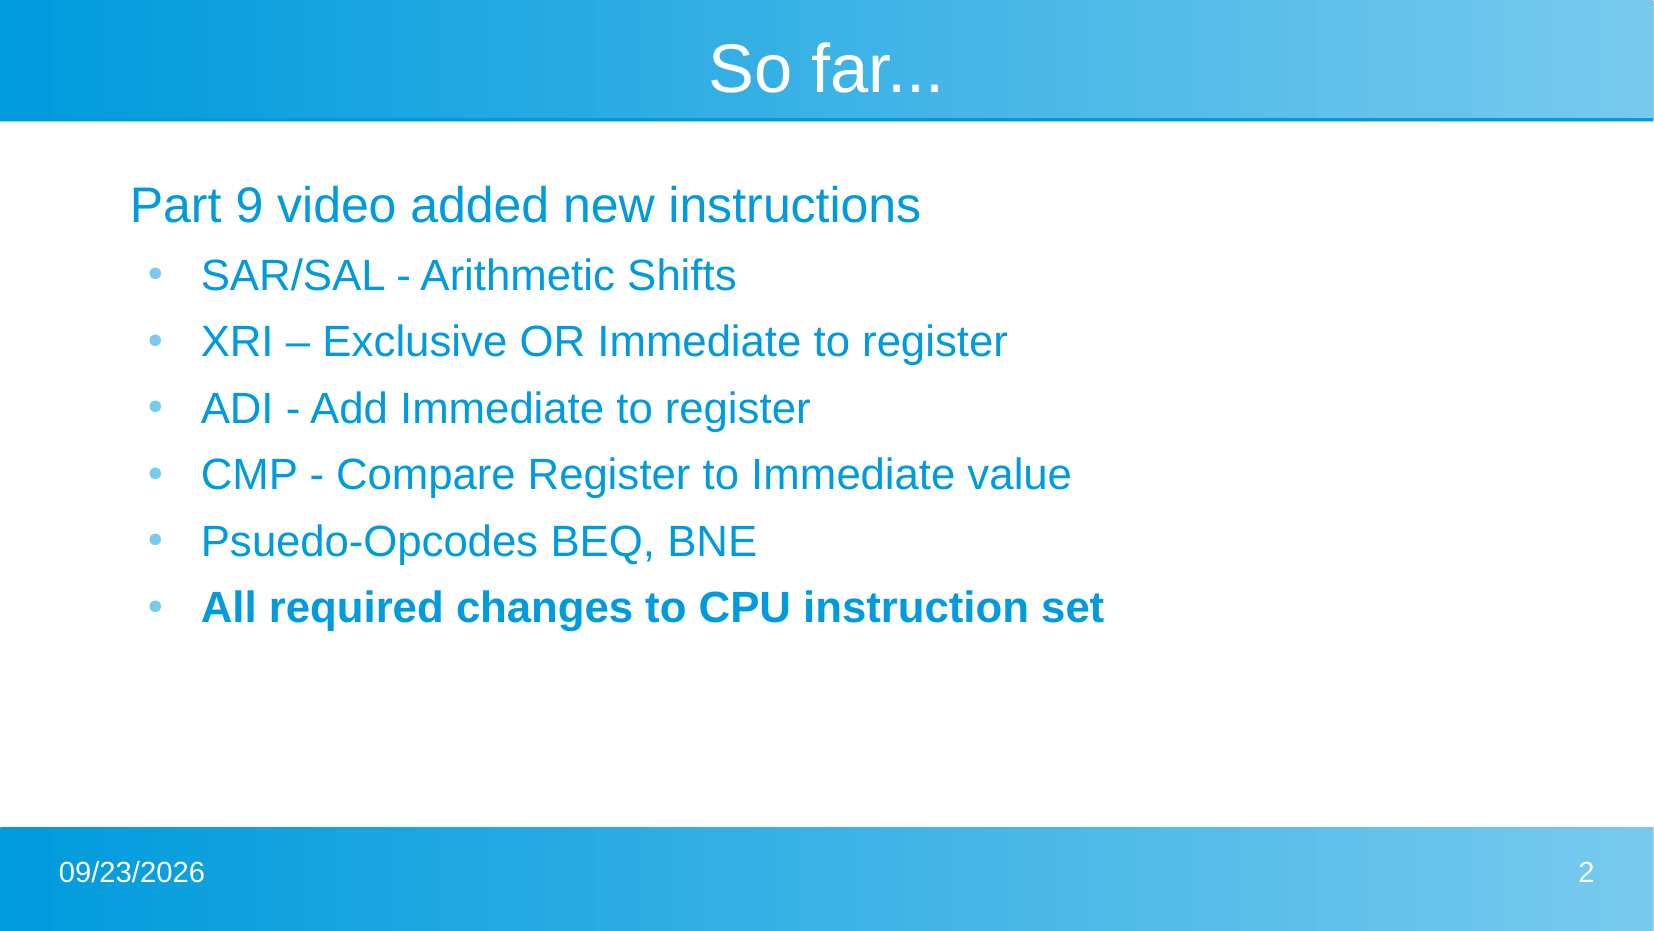

# So far...
Part 9 video added new instructions
SAR/SAL - Arithmetic Shifts
XRI – Exclusive OR Immediate to register
ADI - Add Immediate to register
CMP - Compare Register to Immediate value
Psuedo-Opcodes BEQ, BNE
All required changes to CPU instruction set
2